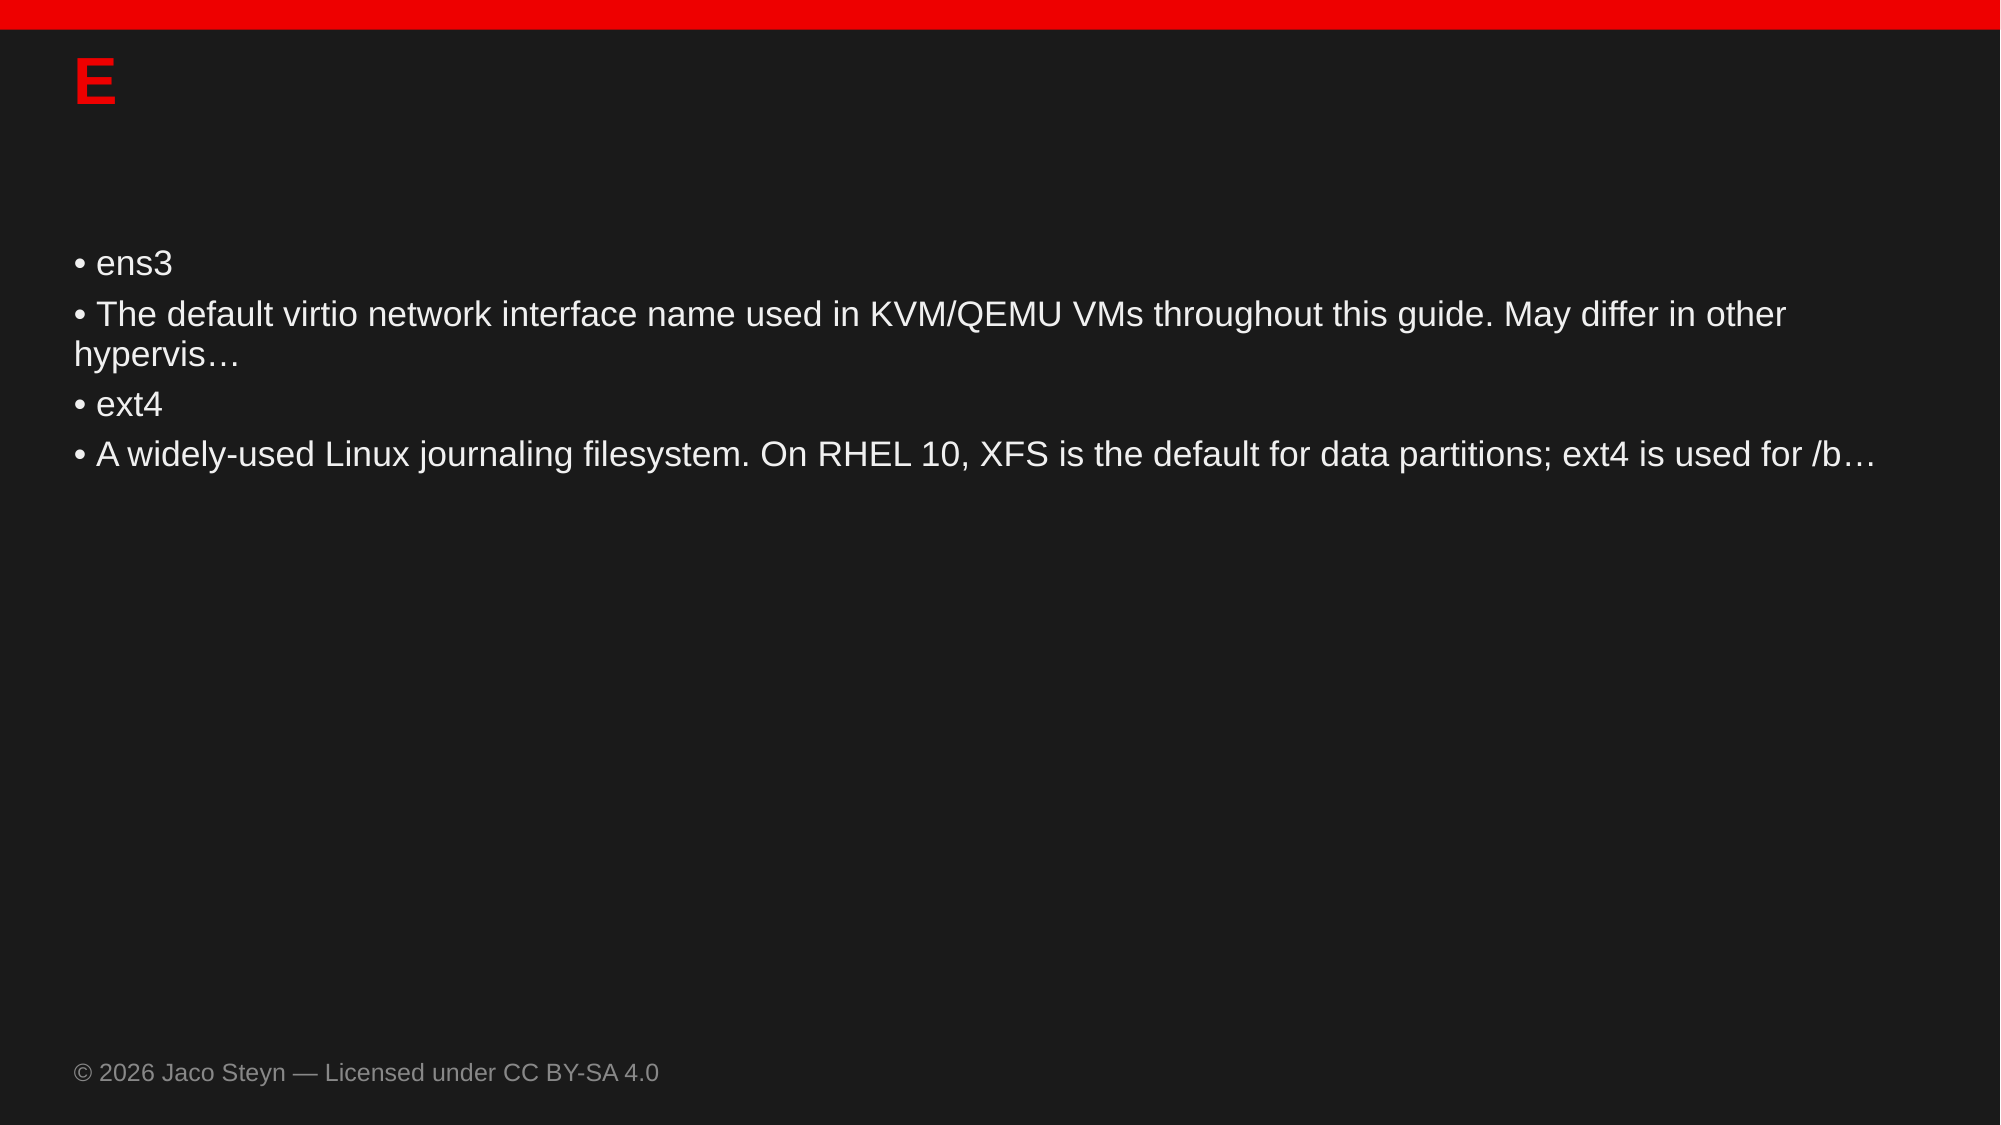

E
• ens3
• The default virtio network interface name used in KVM/QEMU VMs throughout this guide. May differ in other hypervis…
• ext4
• A widely-used Linux journaling filesystem. On RHEL 10, XFS is the default for data partitions; ext4 is used for /b…
© 2026 Jaco Steyn — Licensed under CC BY-SA 4.0